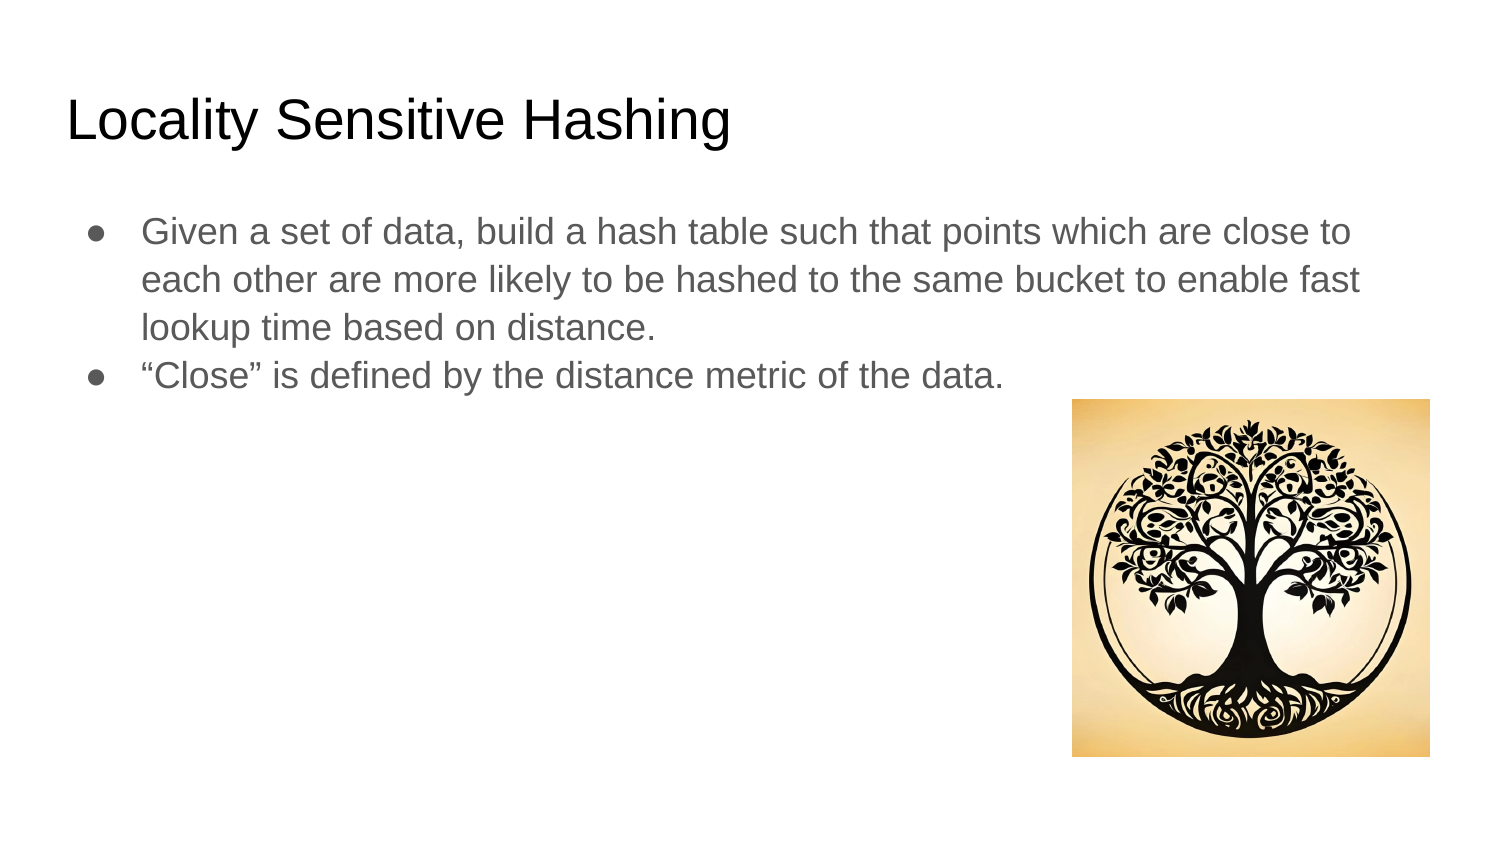

# Locality Sensitive Hashing
Given a set of data, build a hash table such that points which are close to each other are more likely to be hashed to the same bucket to enable fast lookup time based on distance.
“Close” is defined by the distance metric of the data.